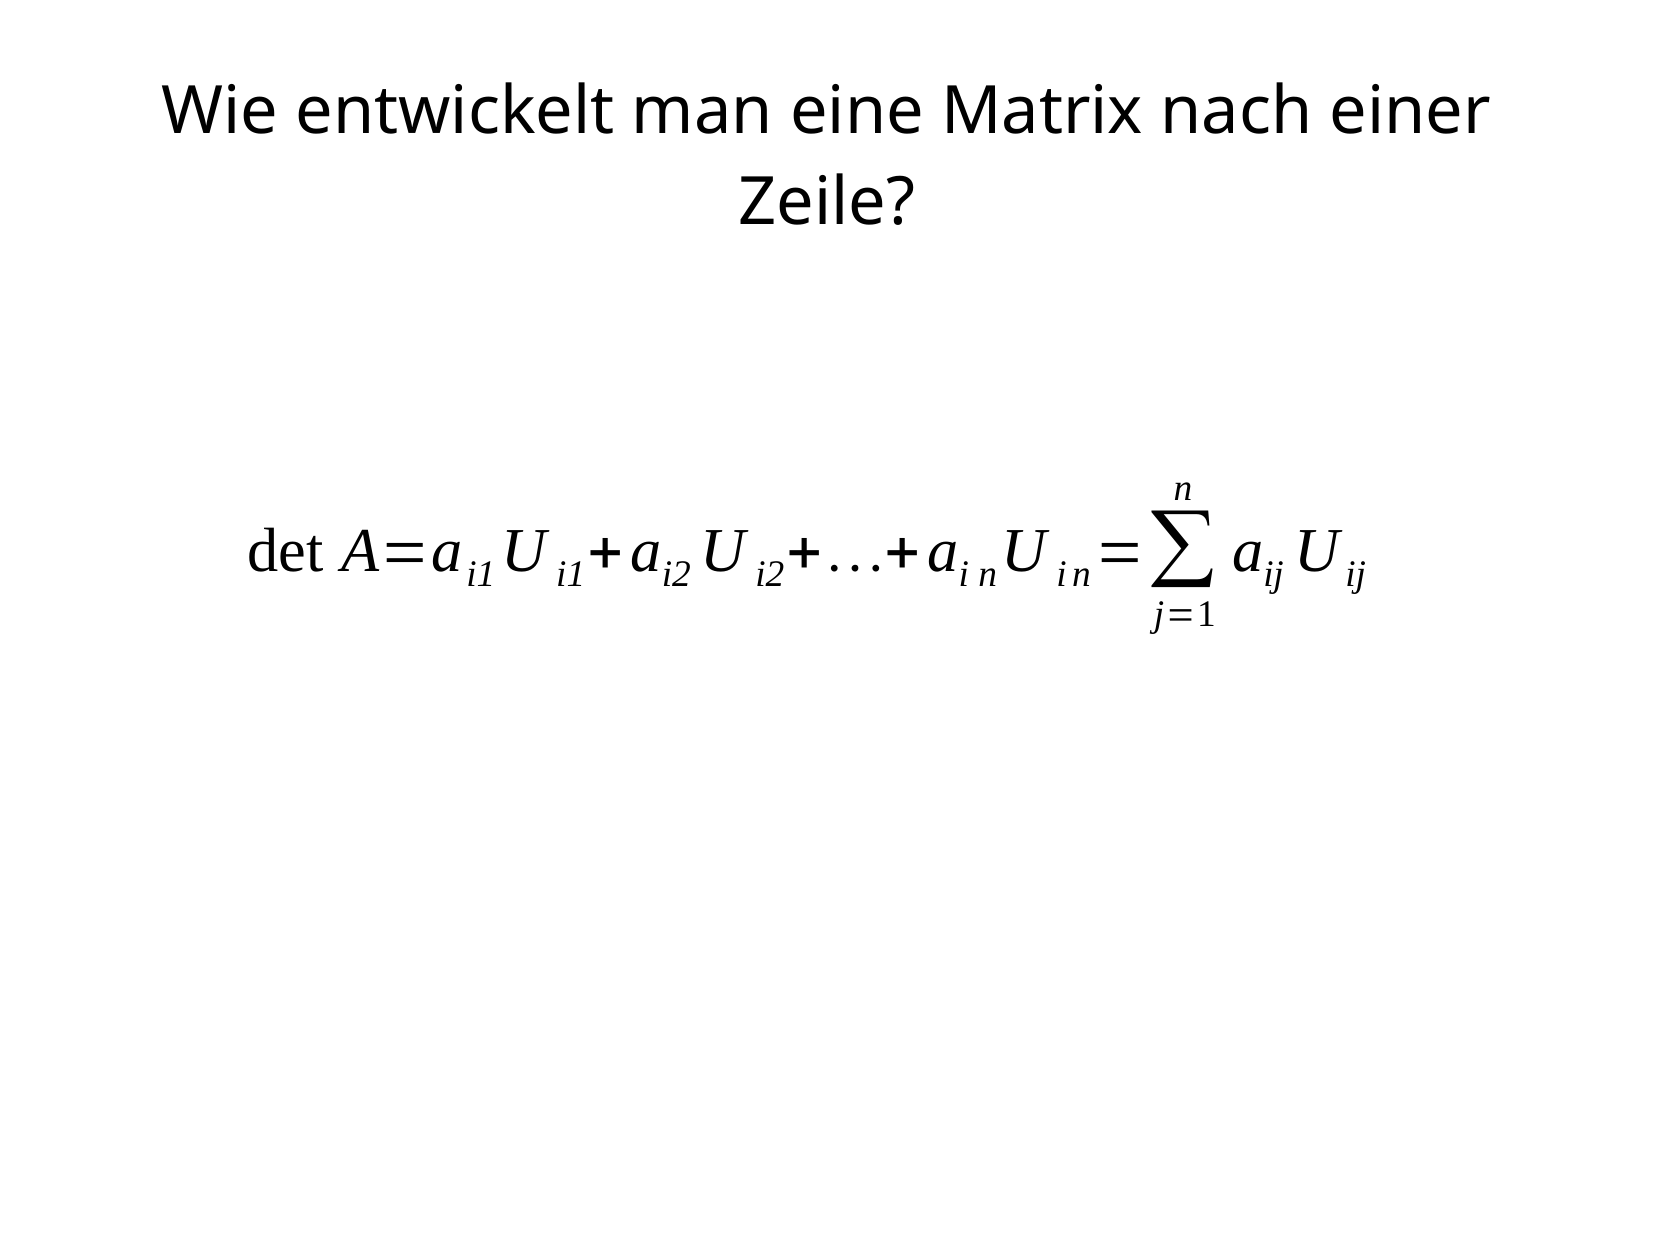

# Wie entwickelt man eine Matrix nach einer Zeile?